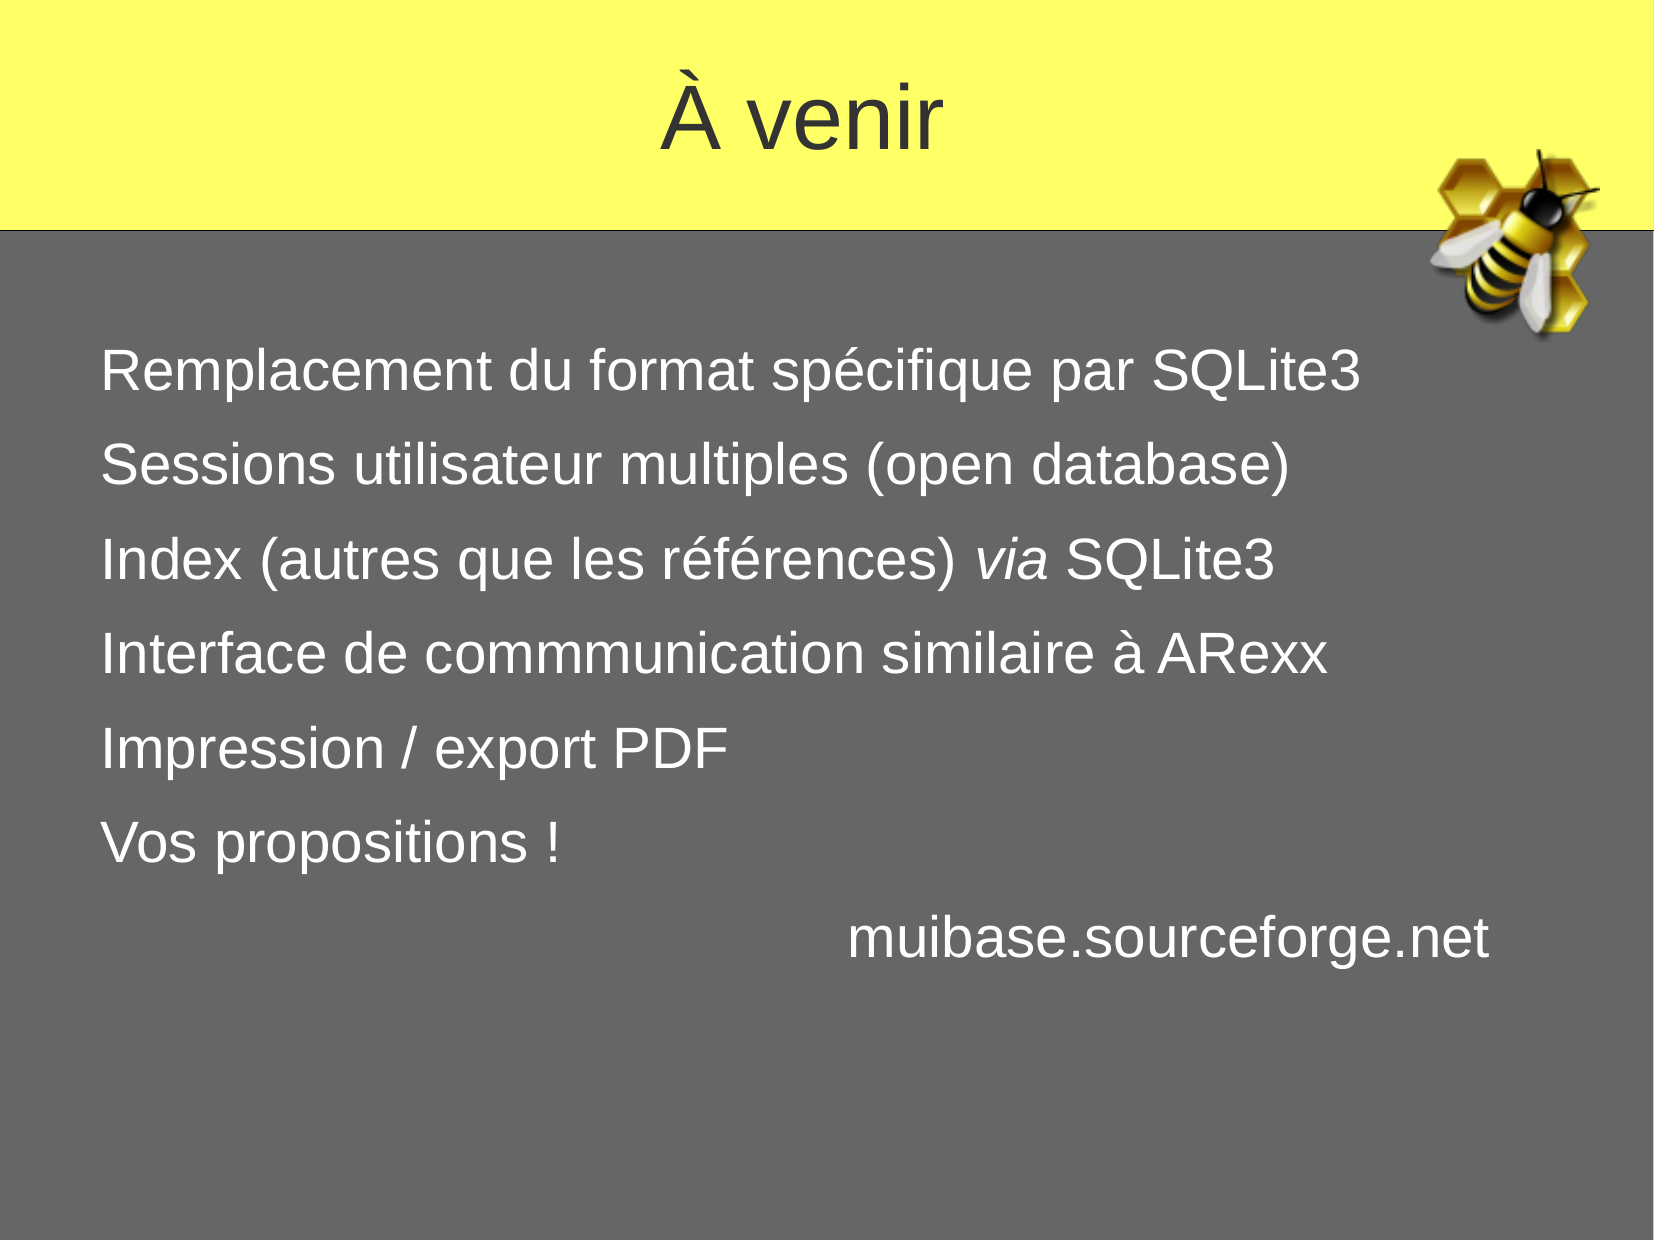

# À venir
Remplacement du format spécifique par SQLite3
Sessions utilisateur multiples (open database)
Index (autres que les références) via SQLite3
Interface de commmunication similaire à ARexx
Impression / export PDF
Vos propositions !
 muibase.sourceforge.net